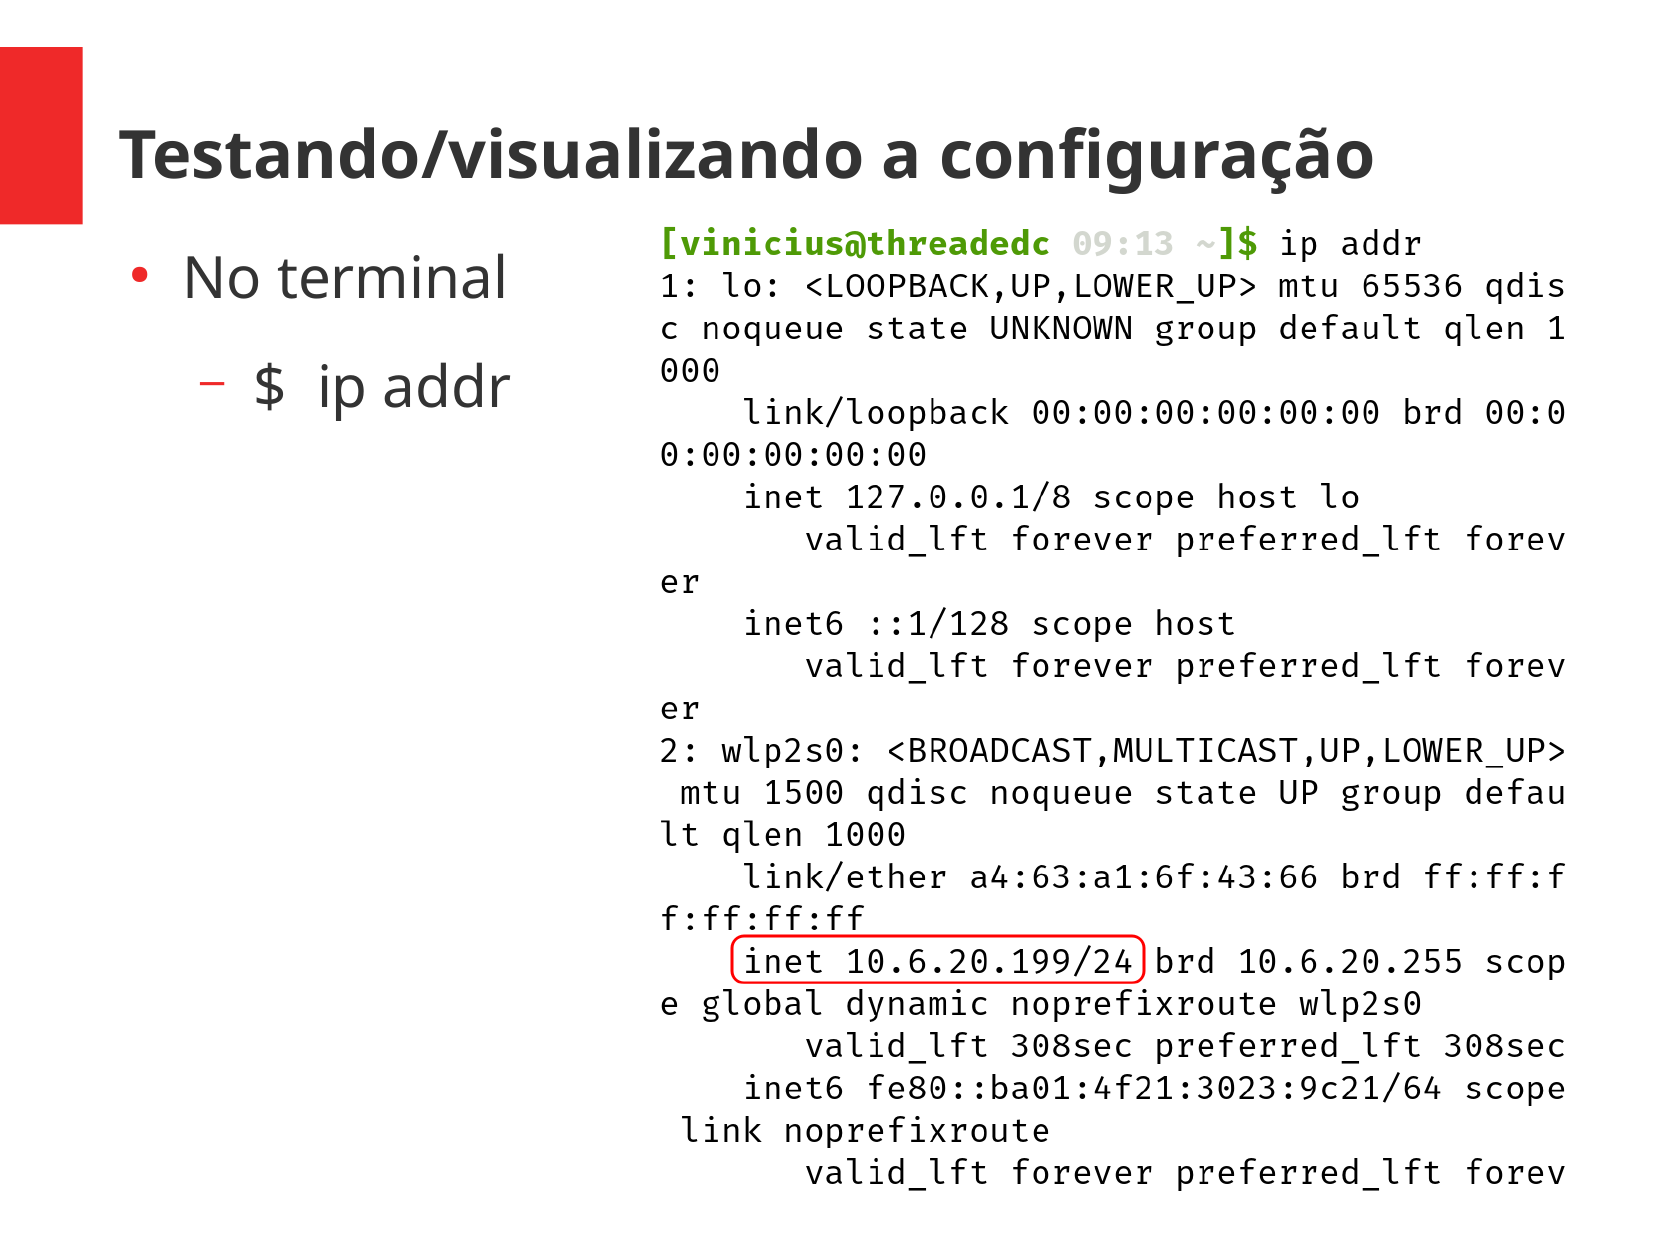

# Testando/visualizando a configuração
No terminal
$ ip addr
12